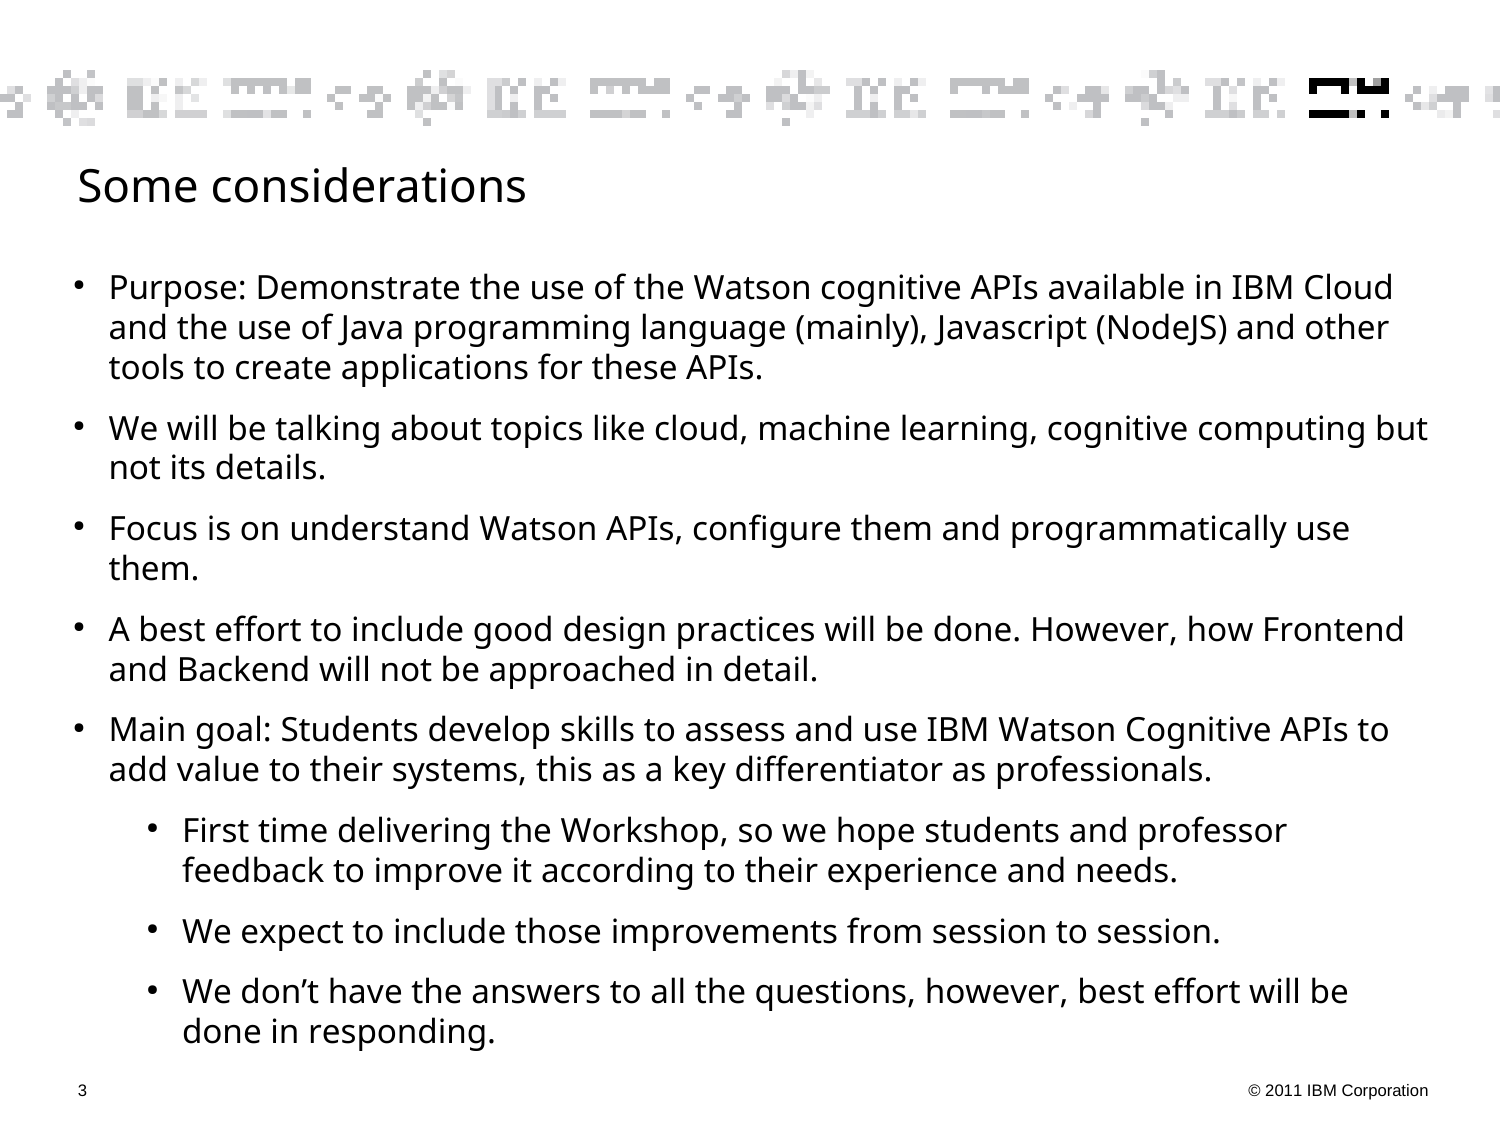

# Some considerations
Purpose: Demonstrate the use of the Watson cognitive APIs available in IBM Cloud and the use of Java programming language (mainly), Javascript (NodeJS) and other tools to create applications for these APIs.
We will be talking about topics like cloud, machine learning, cognitive computing but not its details.
Focus is on understand Watson APIs, configure them and programmatically use them.
A best effort to include good design practices will be done. However, how Frontend and Backend will not be approached in detail.
Main goal: Students develop skills to assess and use IBM Watson Cognitive APIs to add value to their systems, this as a key differentiator as professionals.
First time delivering the Workshop, so we hope students and professor feedback to improve it according to their experience and needs.
We expect to include those improvements from session to session.
We don’t have the answers to all the questions, however, best effort will be done in responding.
3